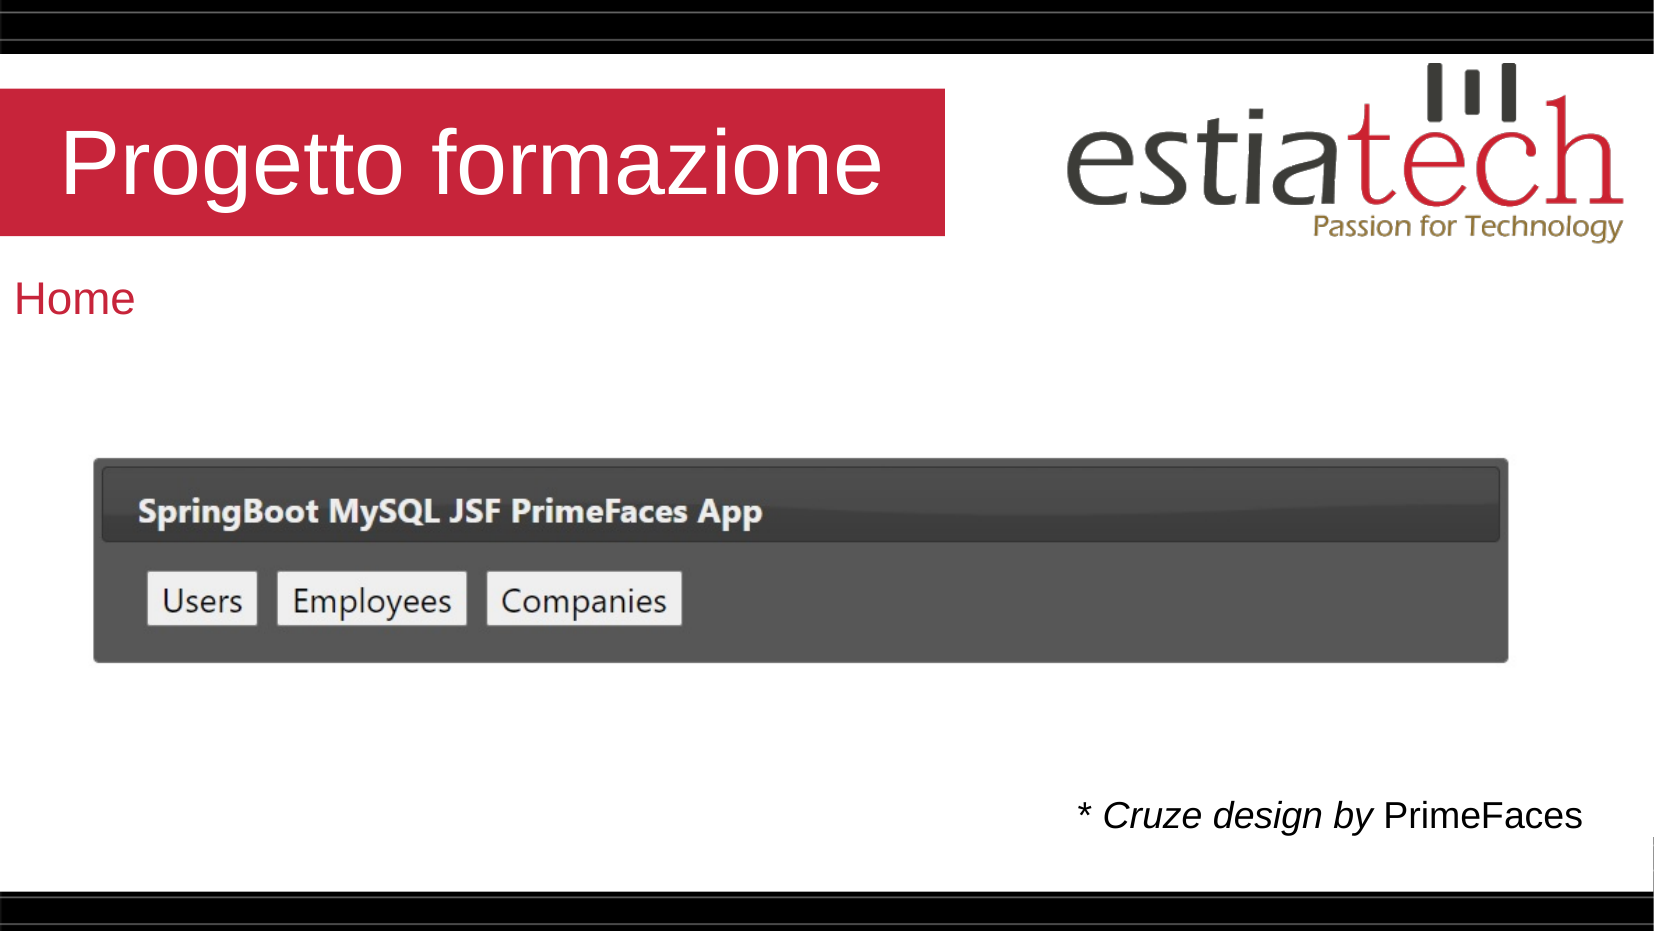

Progetto formazione
Home
* Cruze design by PrimeFaces